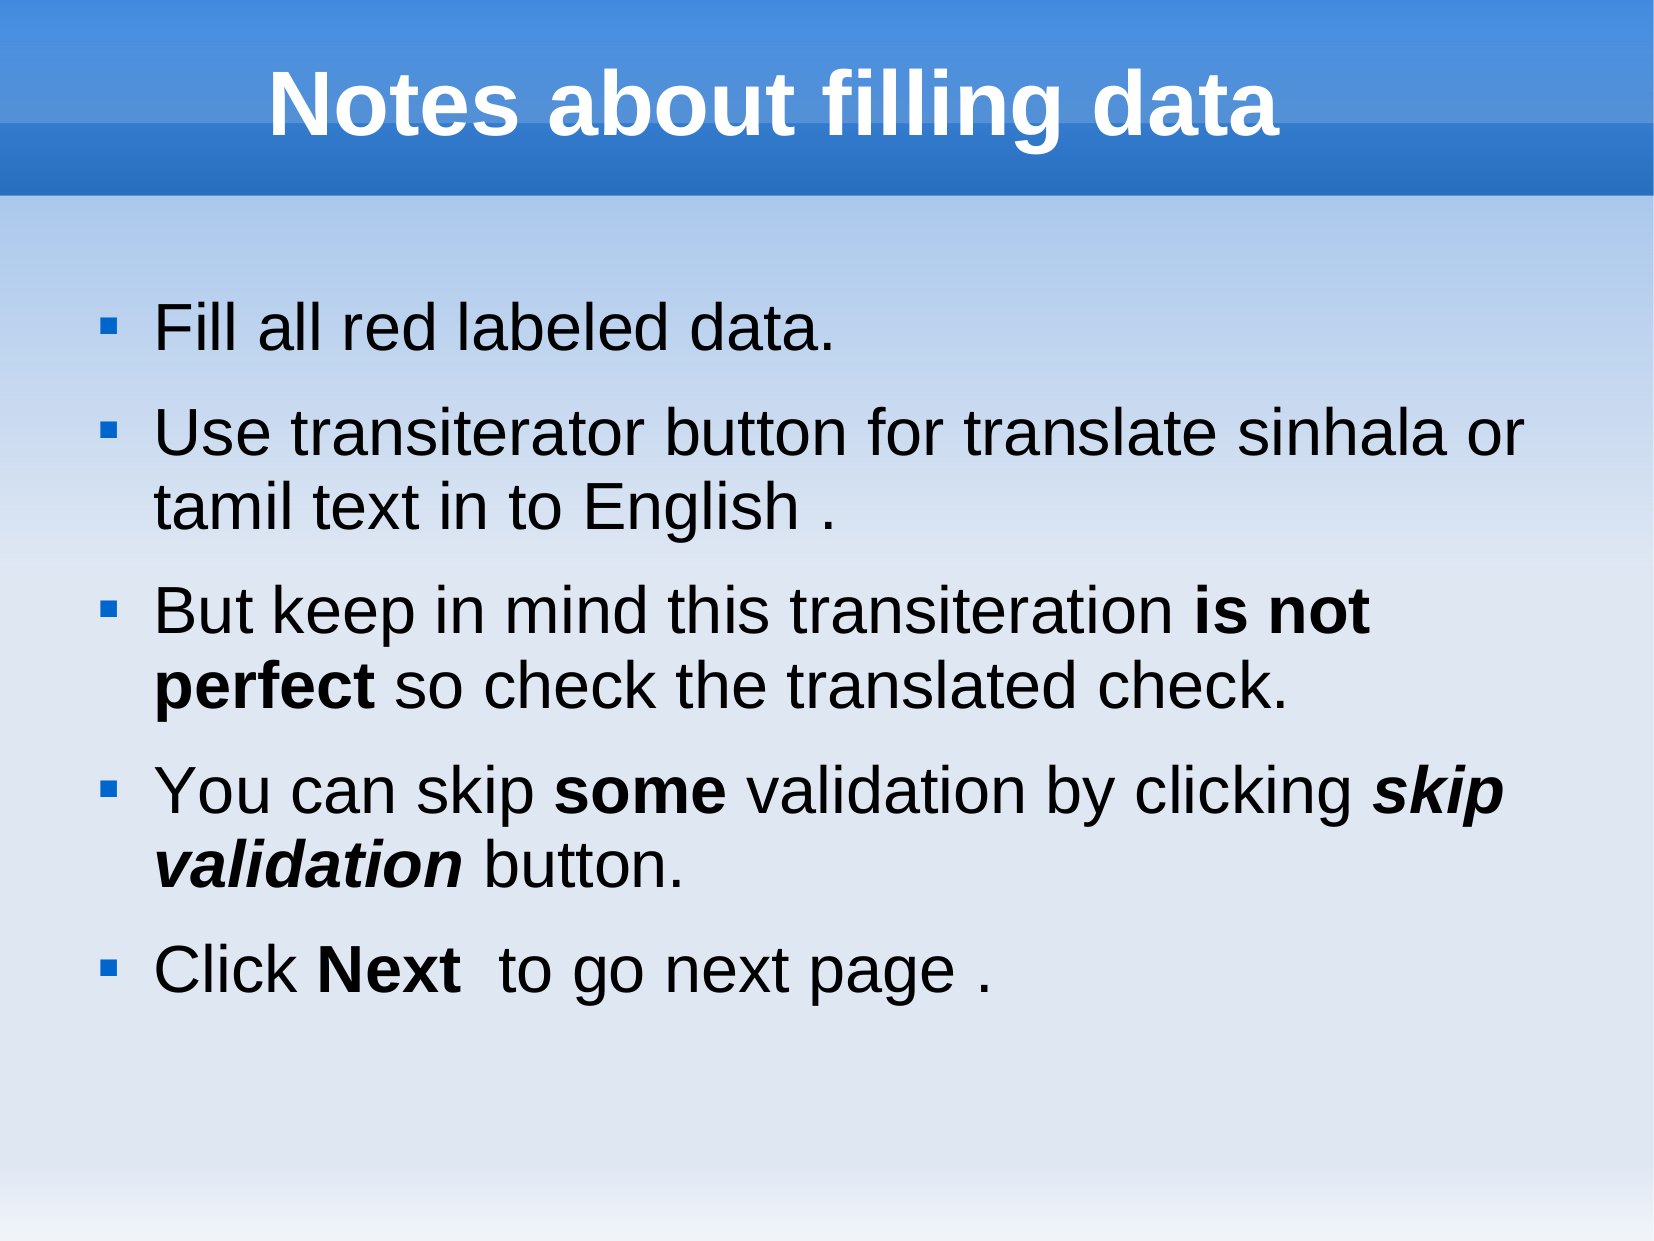

# Notes about filling data
Fill all red labeled data.
Use transiterator button for translate sinhala or tamil text in to English .
But keep in mind this transiteration is not perfect so check the translated check.
You can skip some validation by clicking skip validation button.
Click Next to go next page .